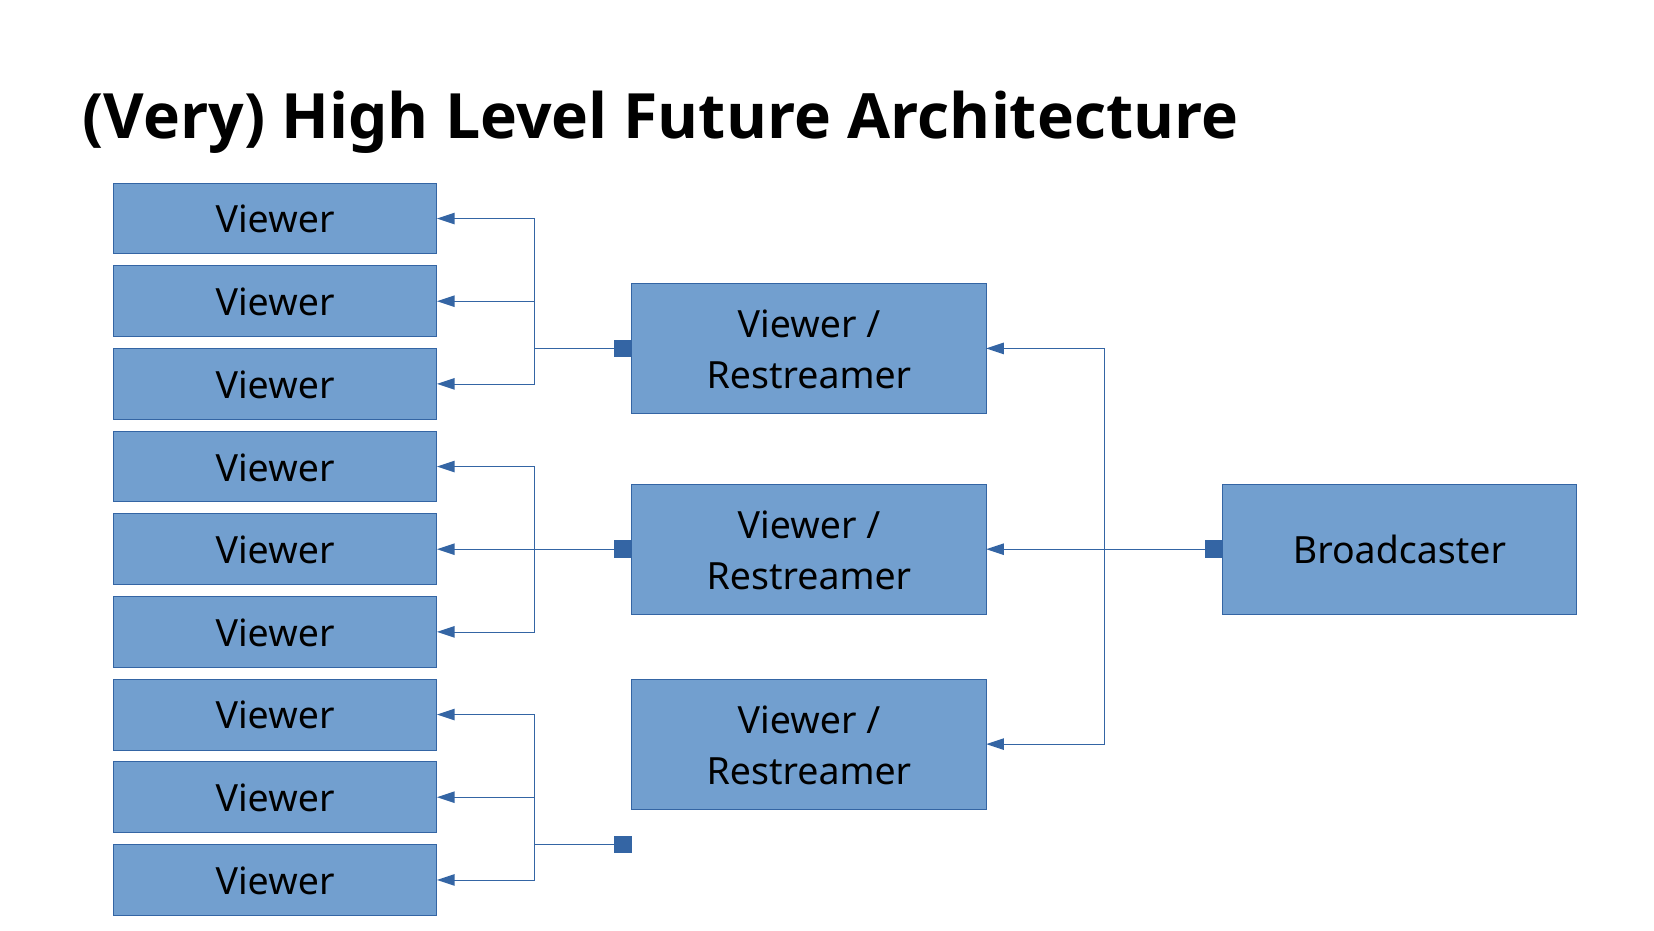

# (Very) High Level Future Architecture
Viewer
Viewer
Viewer /
Restreamer
Viewer
Viewer
Viewer /
Restreamer
Broadcaster
Viewer
Viewer
Viewer
Viewer /
Restreamer
Viewer
Viewer